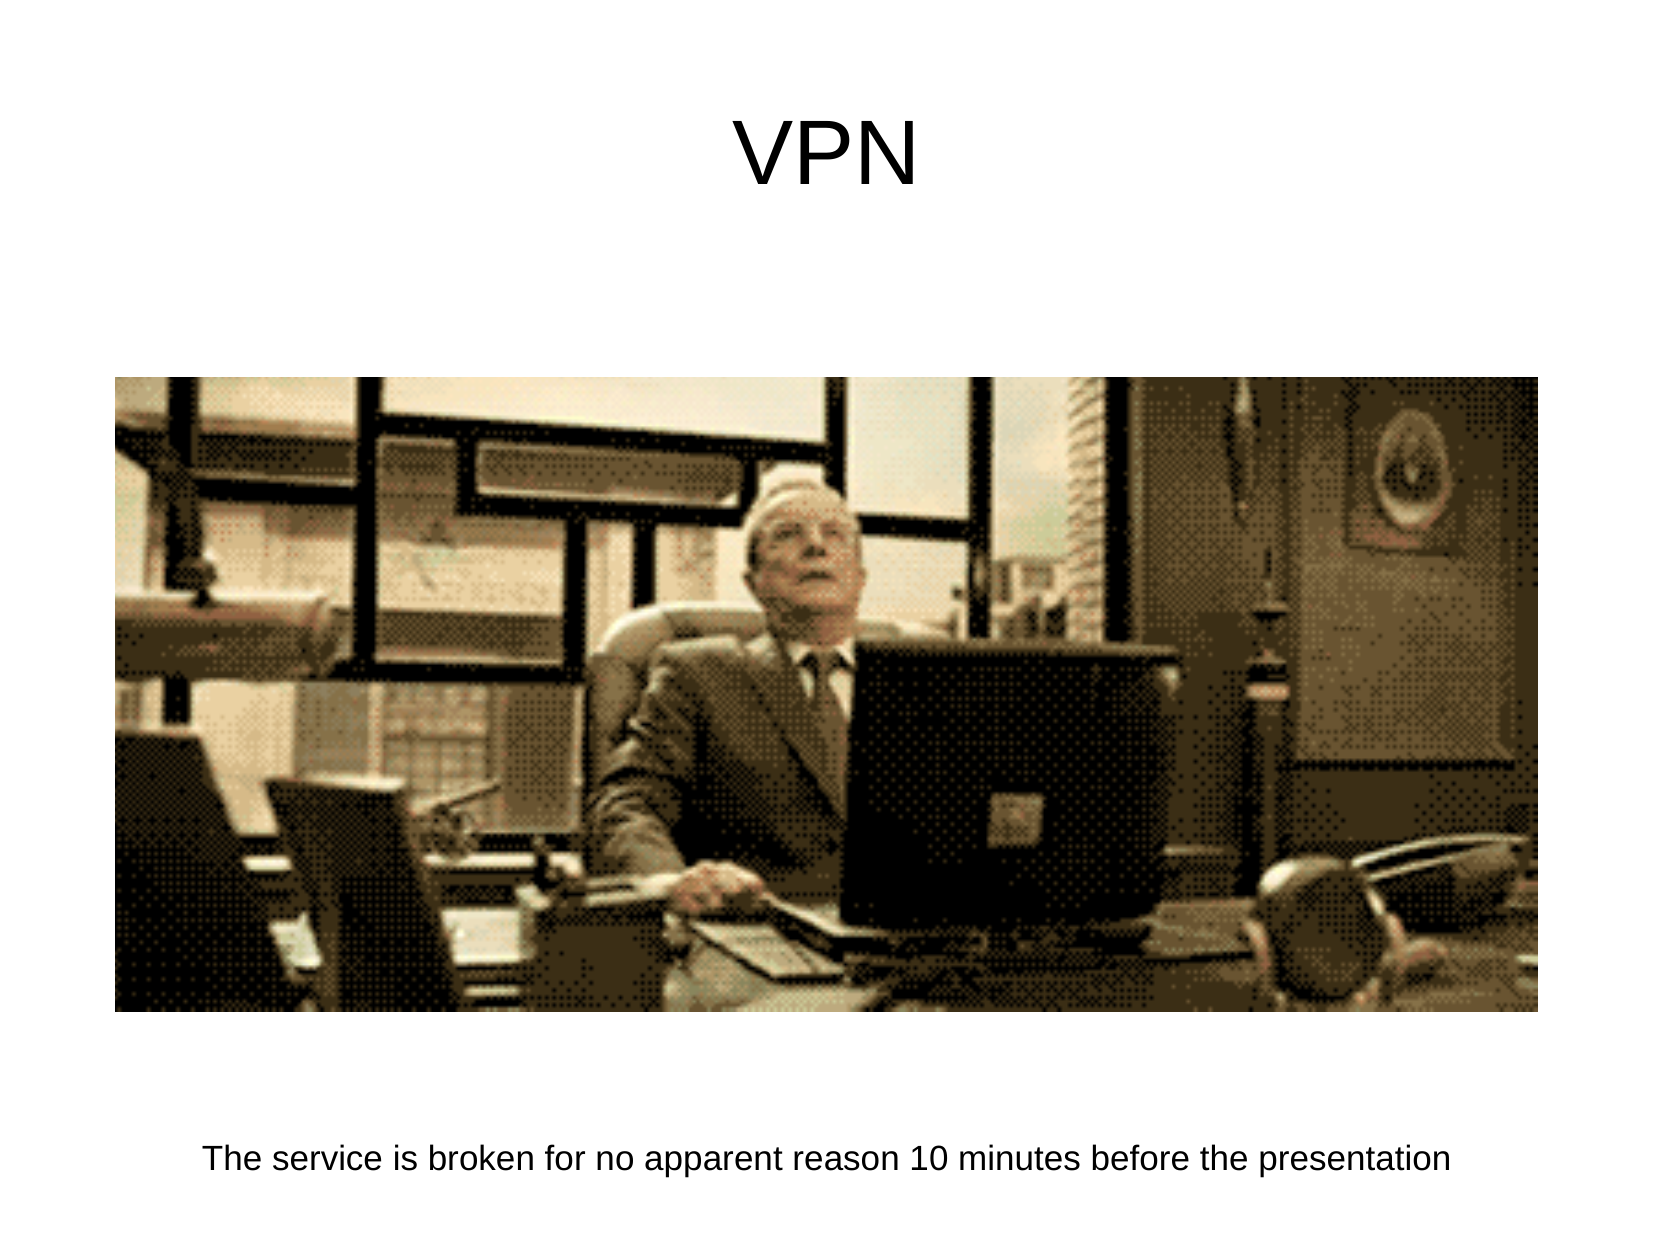

VPN
#
The service is broken for no apparent reason 10 minutes before the presentation